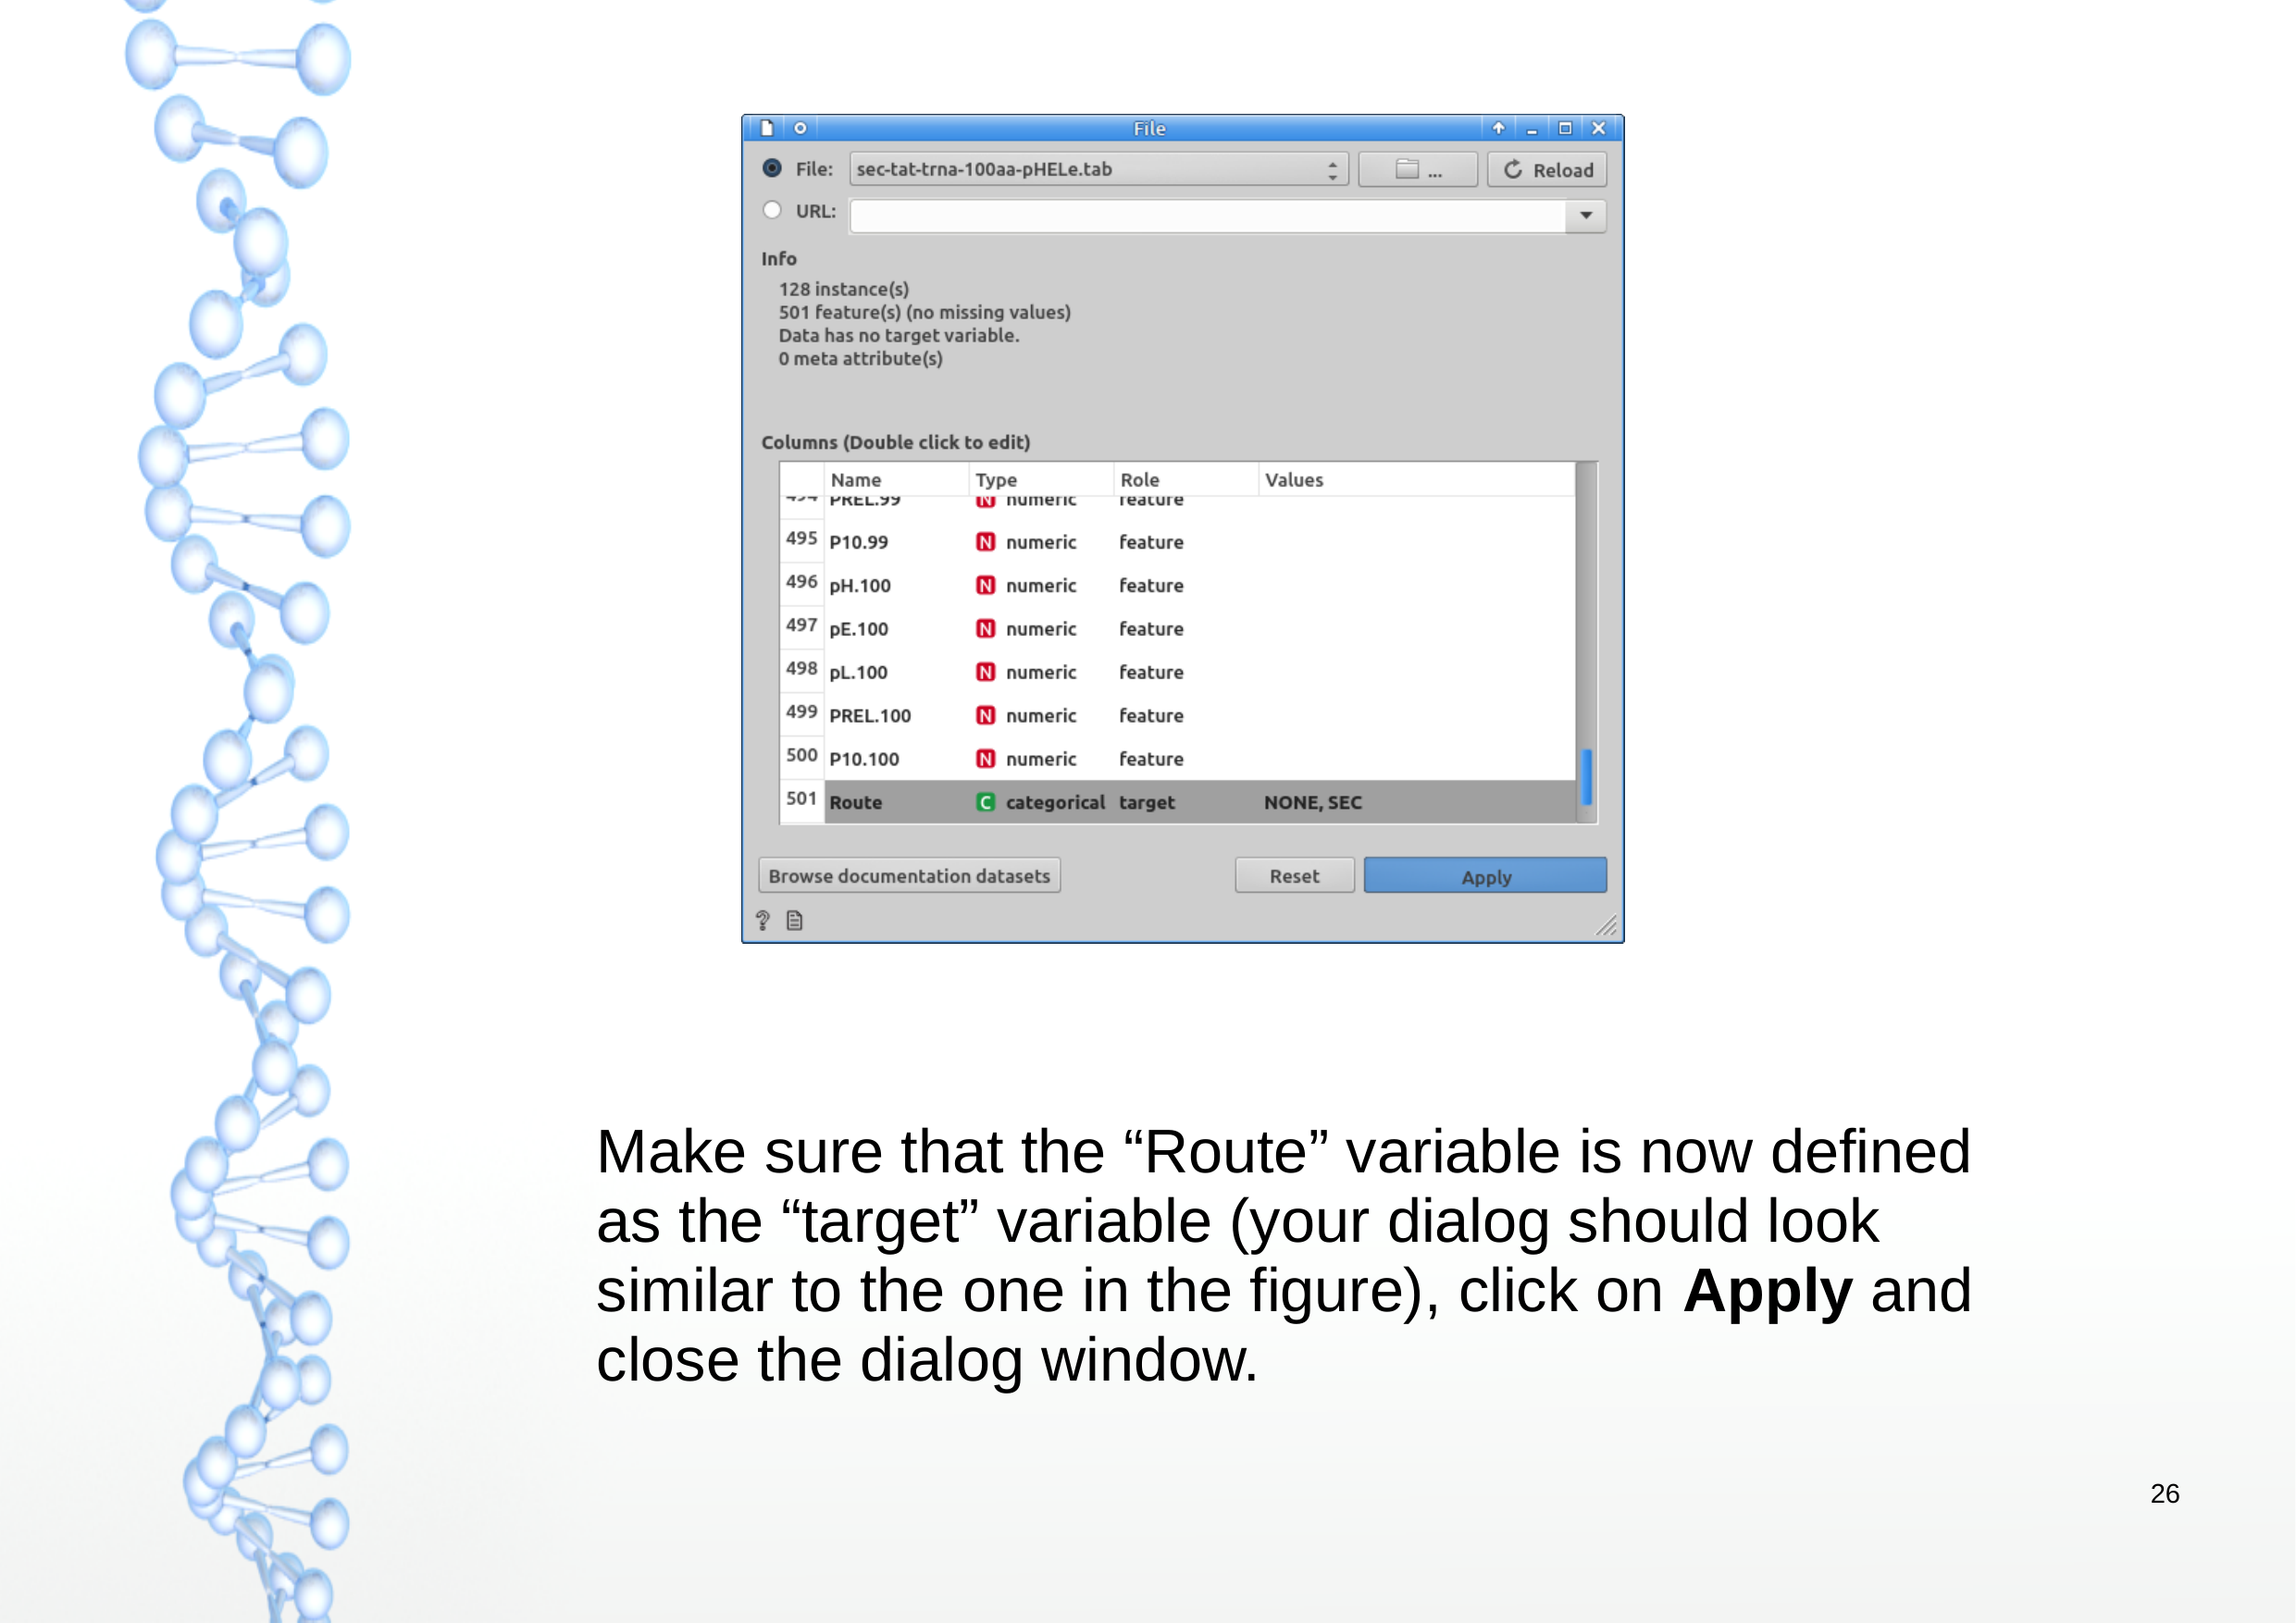

Make sure that the “Route” variable is now defined as the “target” variable (your dialog should look similar to the one in the figure), click on Apply and close the dialog window.
26